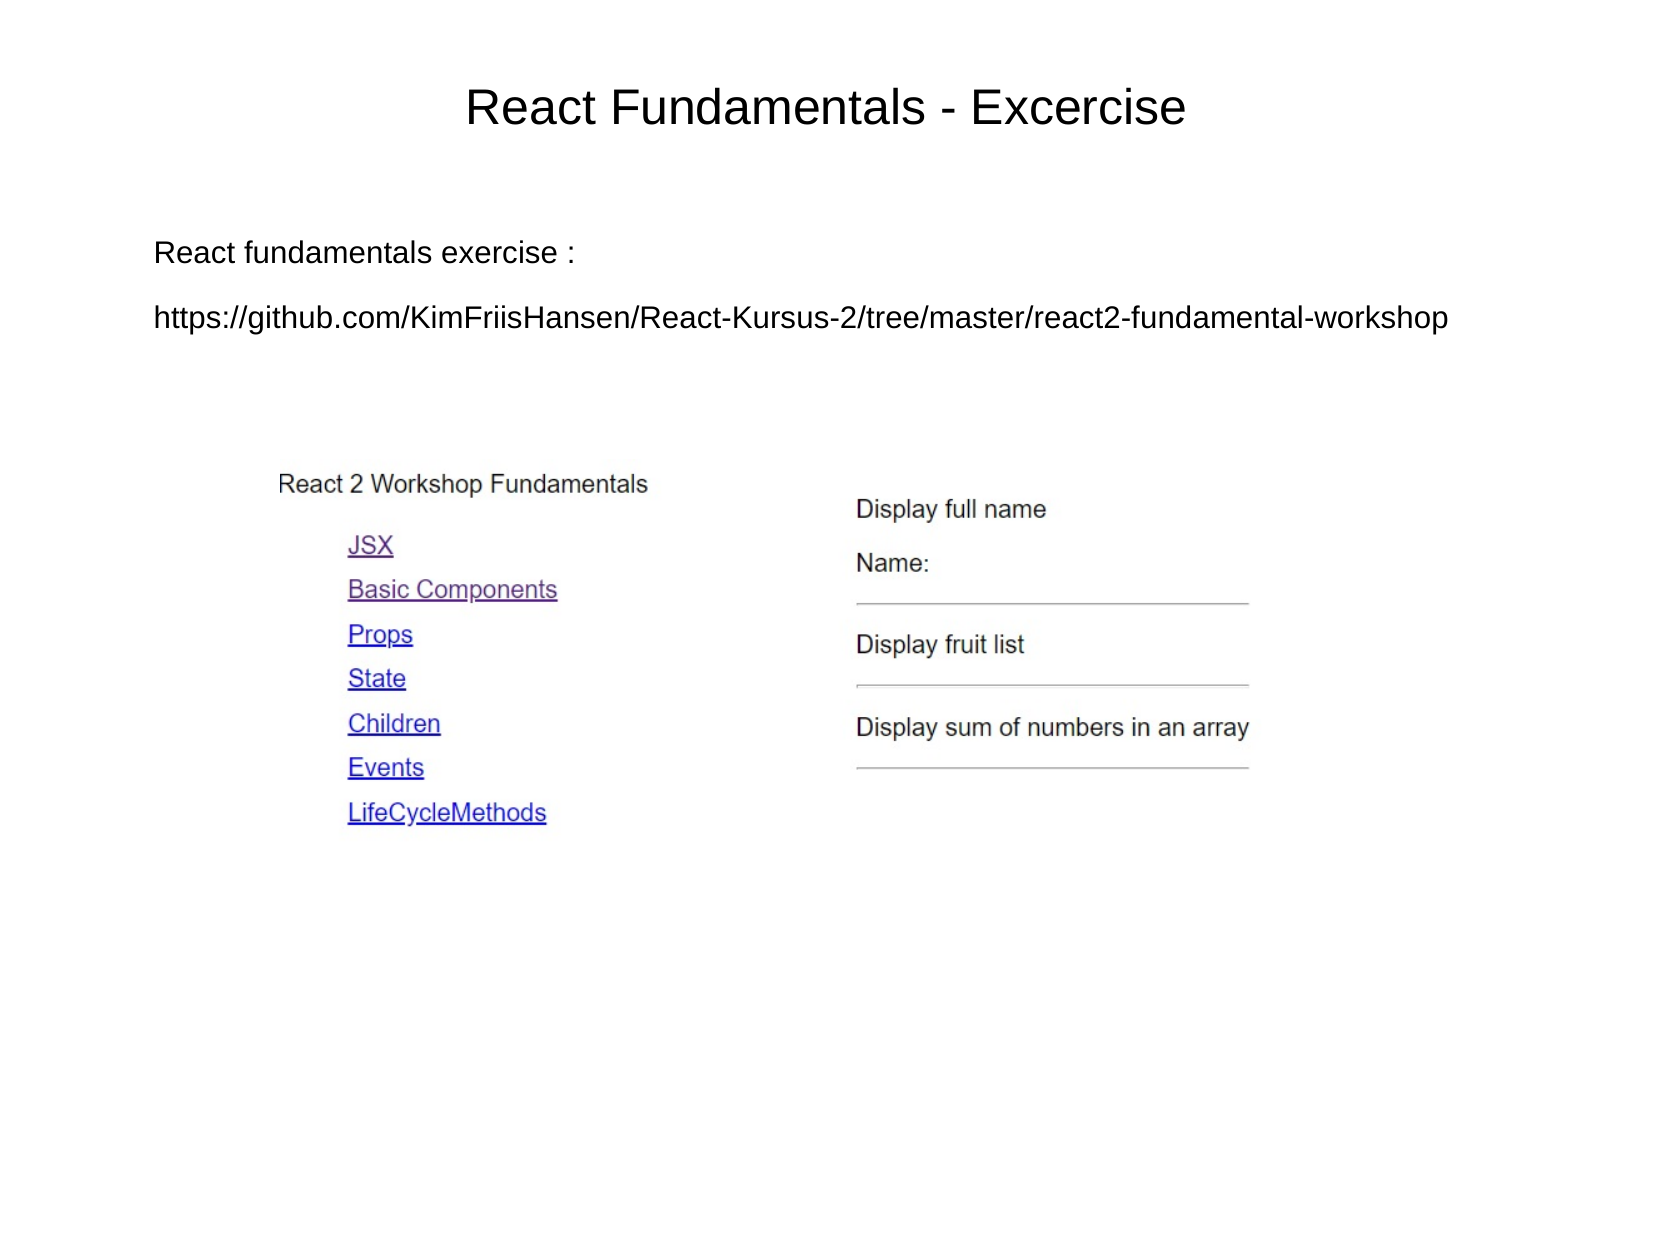

# React Fundamentals - Excercise
React fundamentals exercise :
https://github.com/KimFriisHansen/React-Kursus-2/tree/master/react2-fundamental-workshop